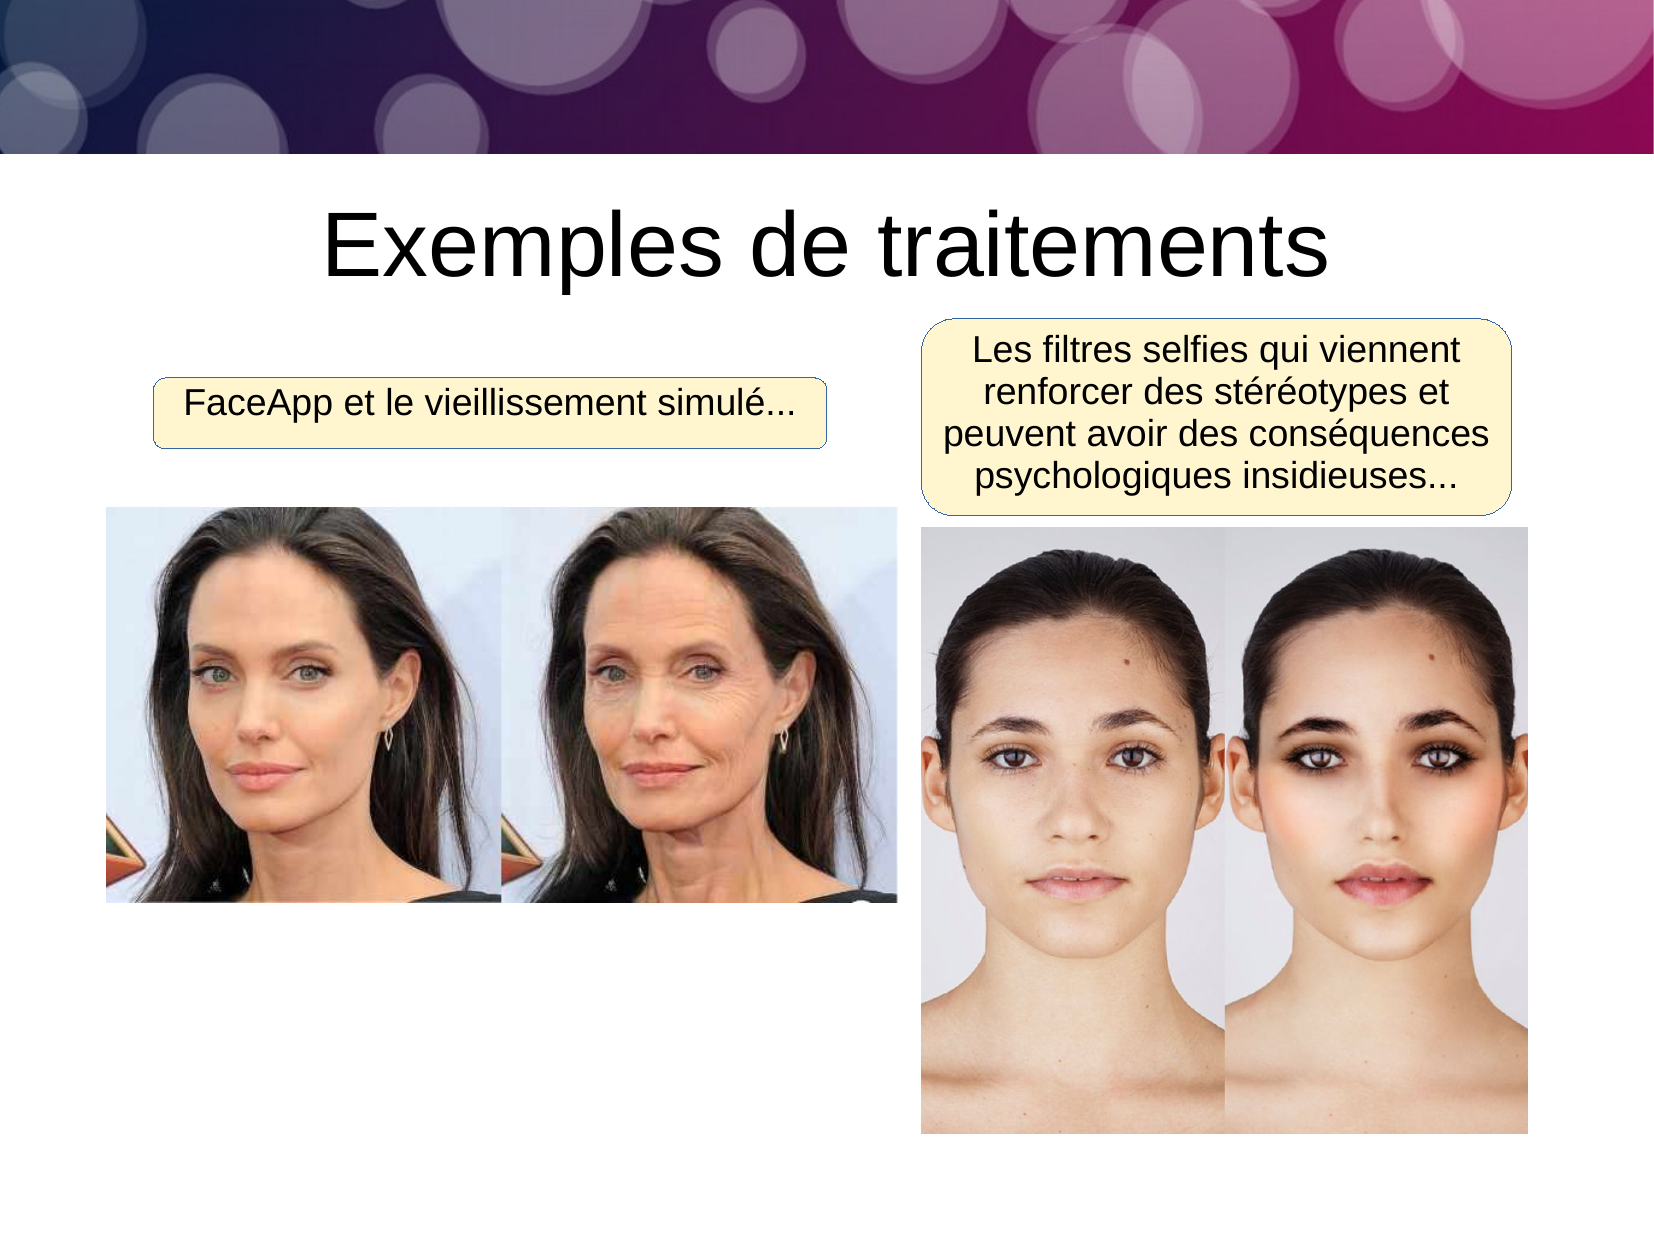

# Exemples de traitements
Les filtres selfies qui viennent renforcer des stéréotypes et peuvent avoir des conséquences psychologiques insidieuses...
FaceApp et le vieillissement simulé...